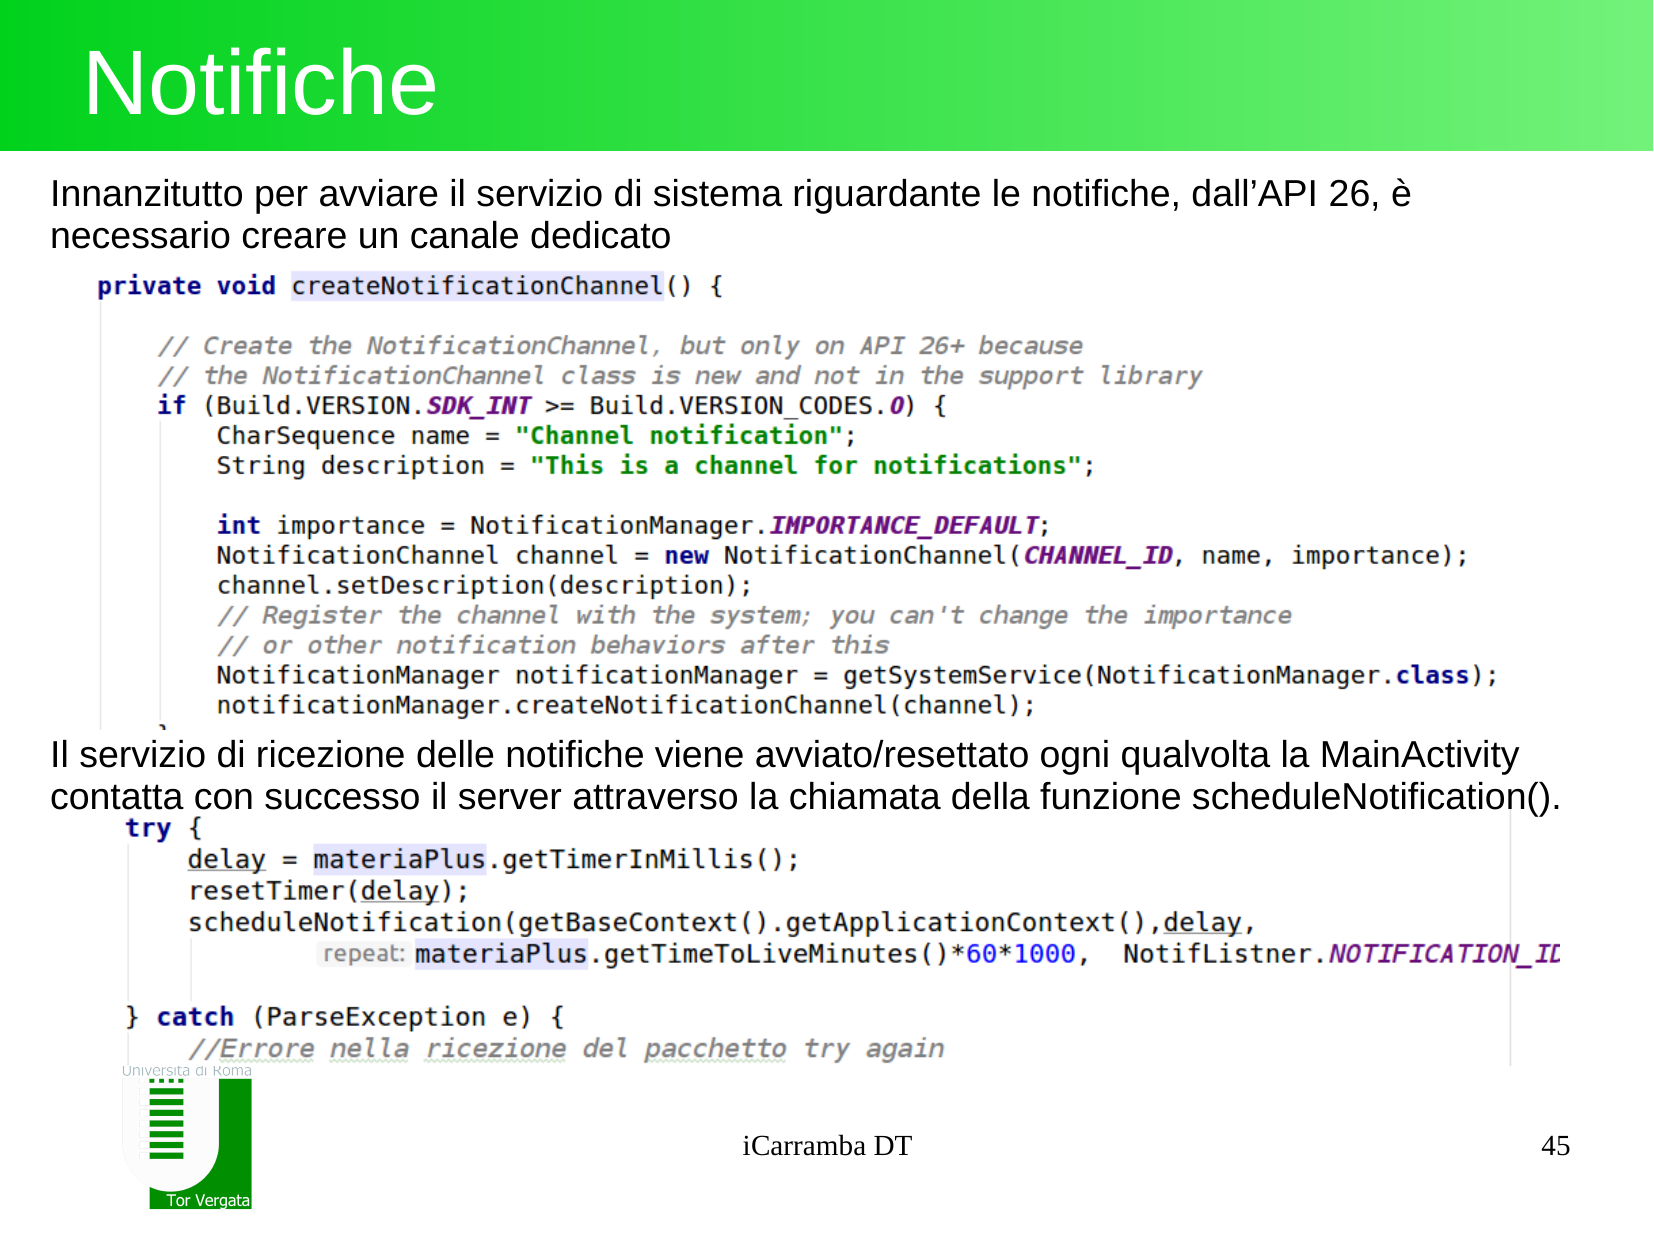

# Notifiche
Innanzitutto per avviare il servizio di sistema riguardante le notifiche, dall’API 26, è necessario creare un canale dedicato
Il servizio di ricezione delle notifiche viene avviato/resettato ogni qualvolta la MainActivity contatta con successo il server attraverso la chiamata della funzione scheduleNotification().
45